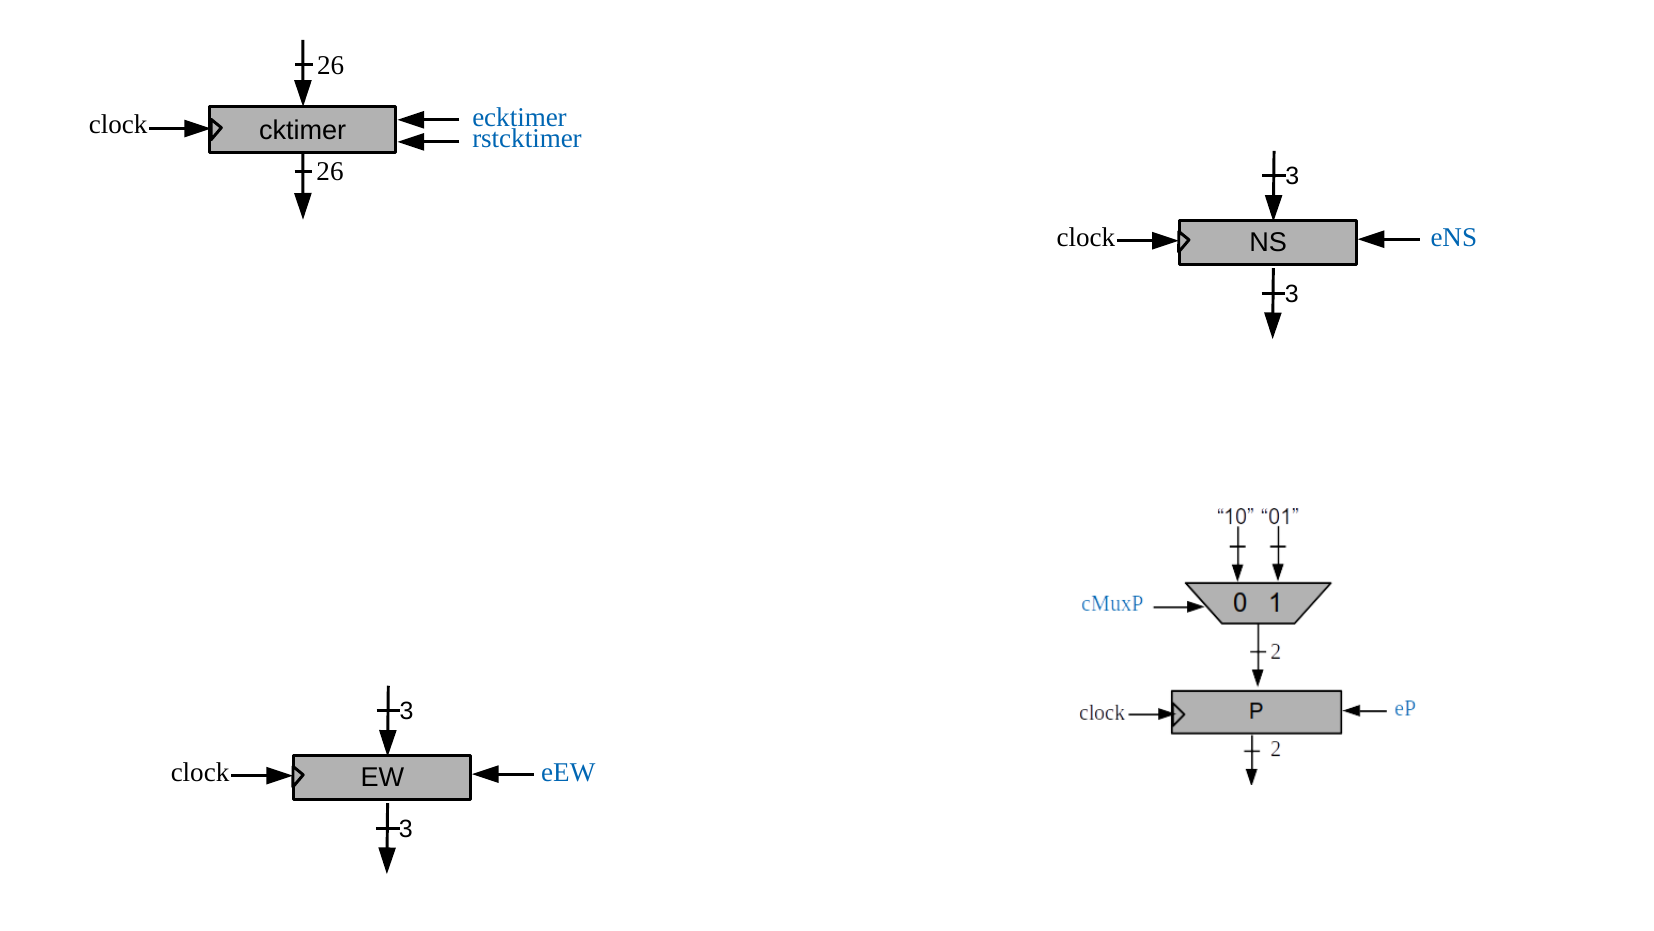

26
ecktimer
clock
cktimer
rstcktimer
26
3
eNS
clock
NS
3
3
eEW
clock
EW
3
1